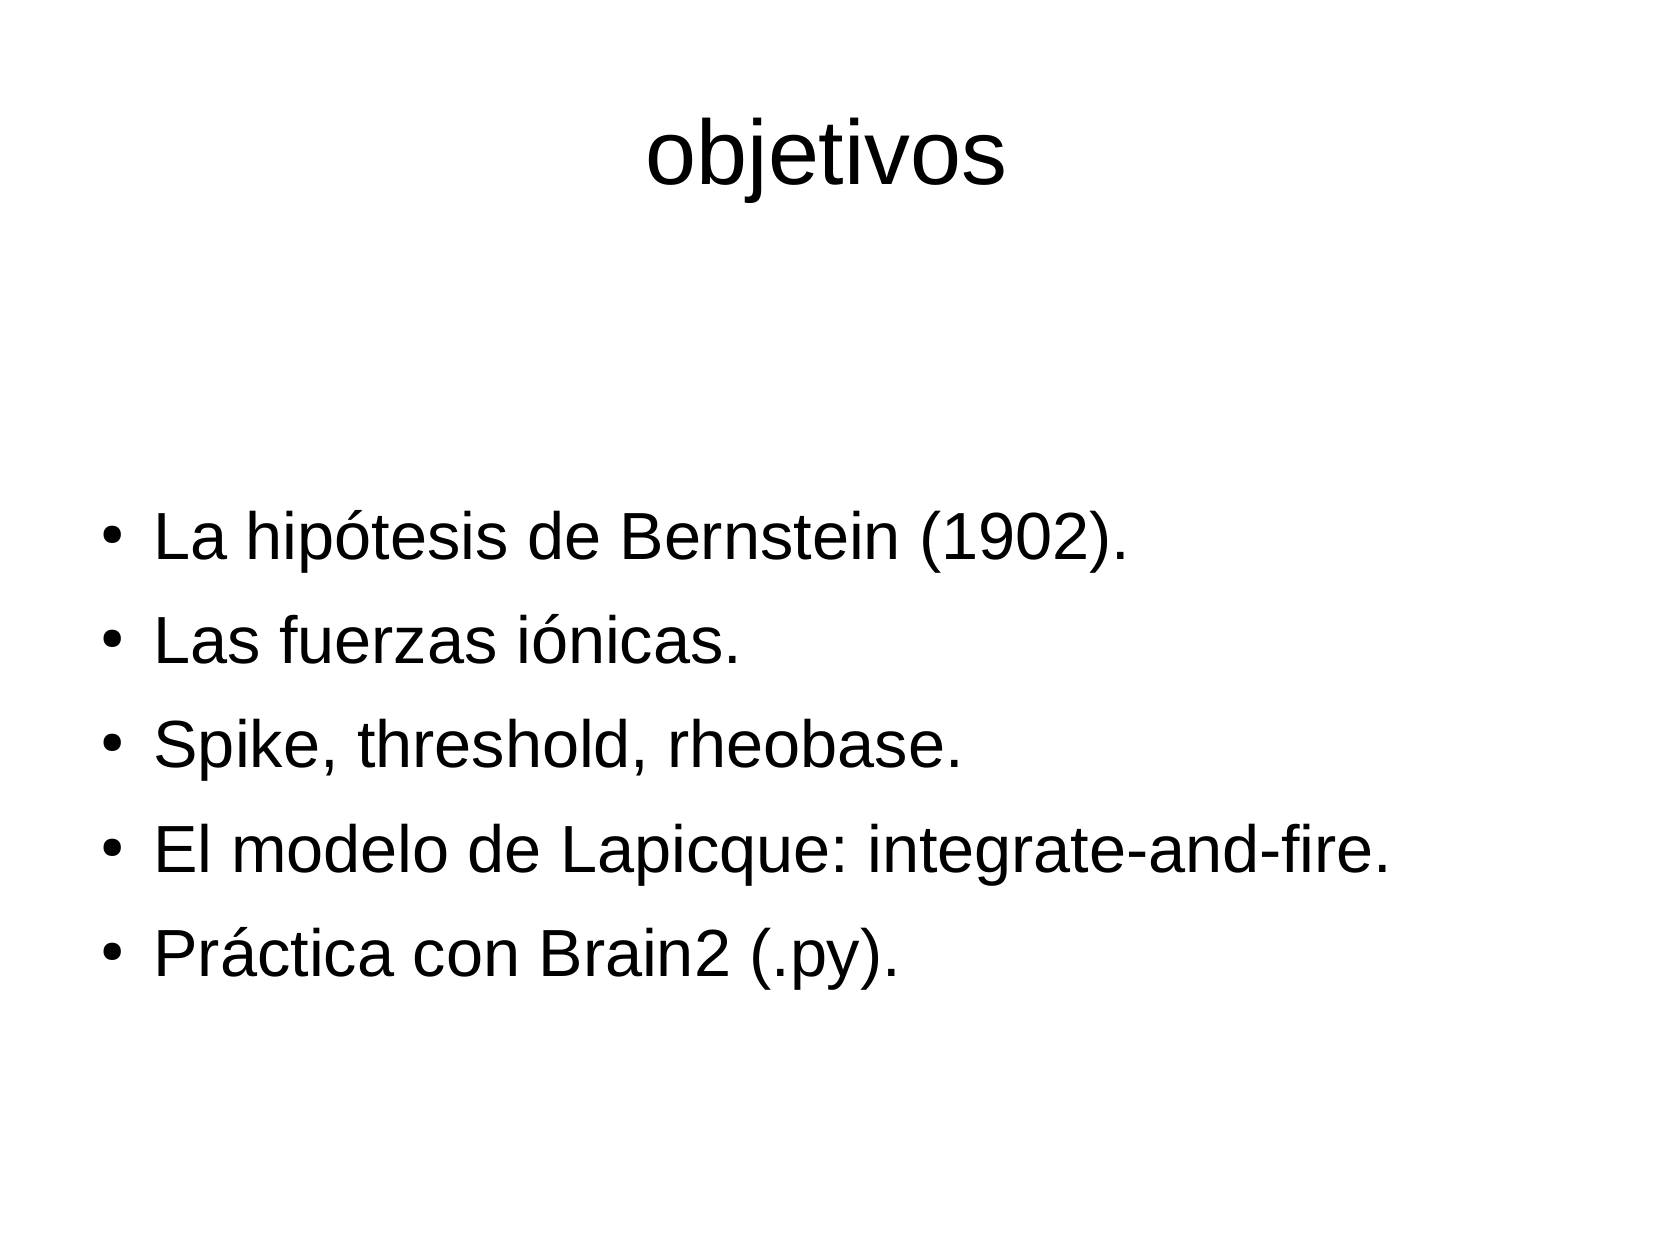

# objetivos
La hipótesis de Bernstein (1902).
Las fuerzas iónicas.
Spike, threshold, rheobase.
El modelo de Lapicque: integrate-and-fire.
Práctica con Brain2 (.py).